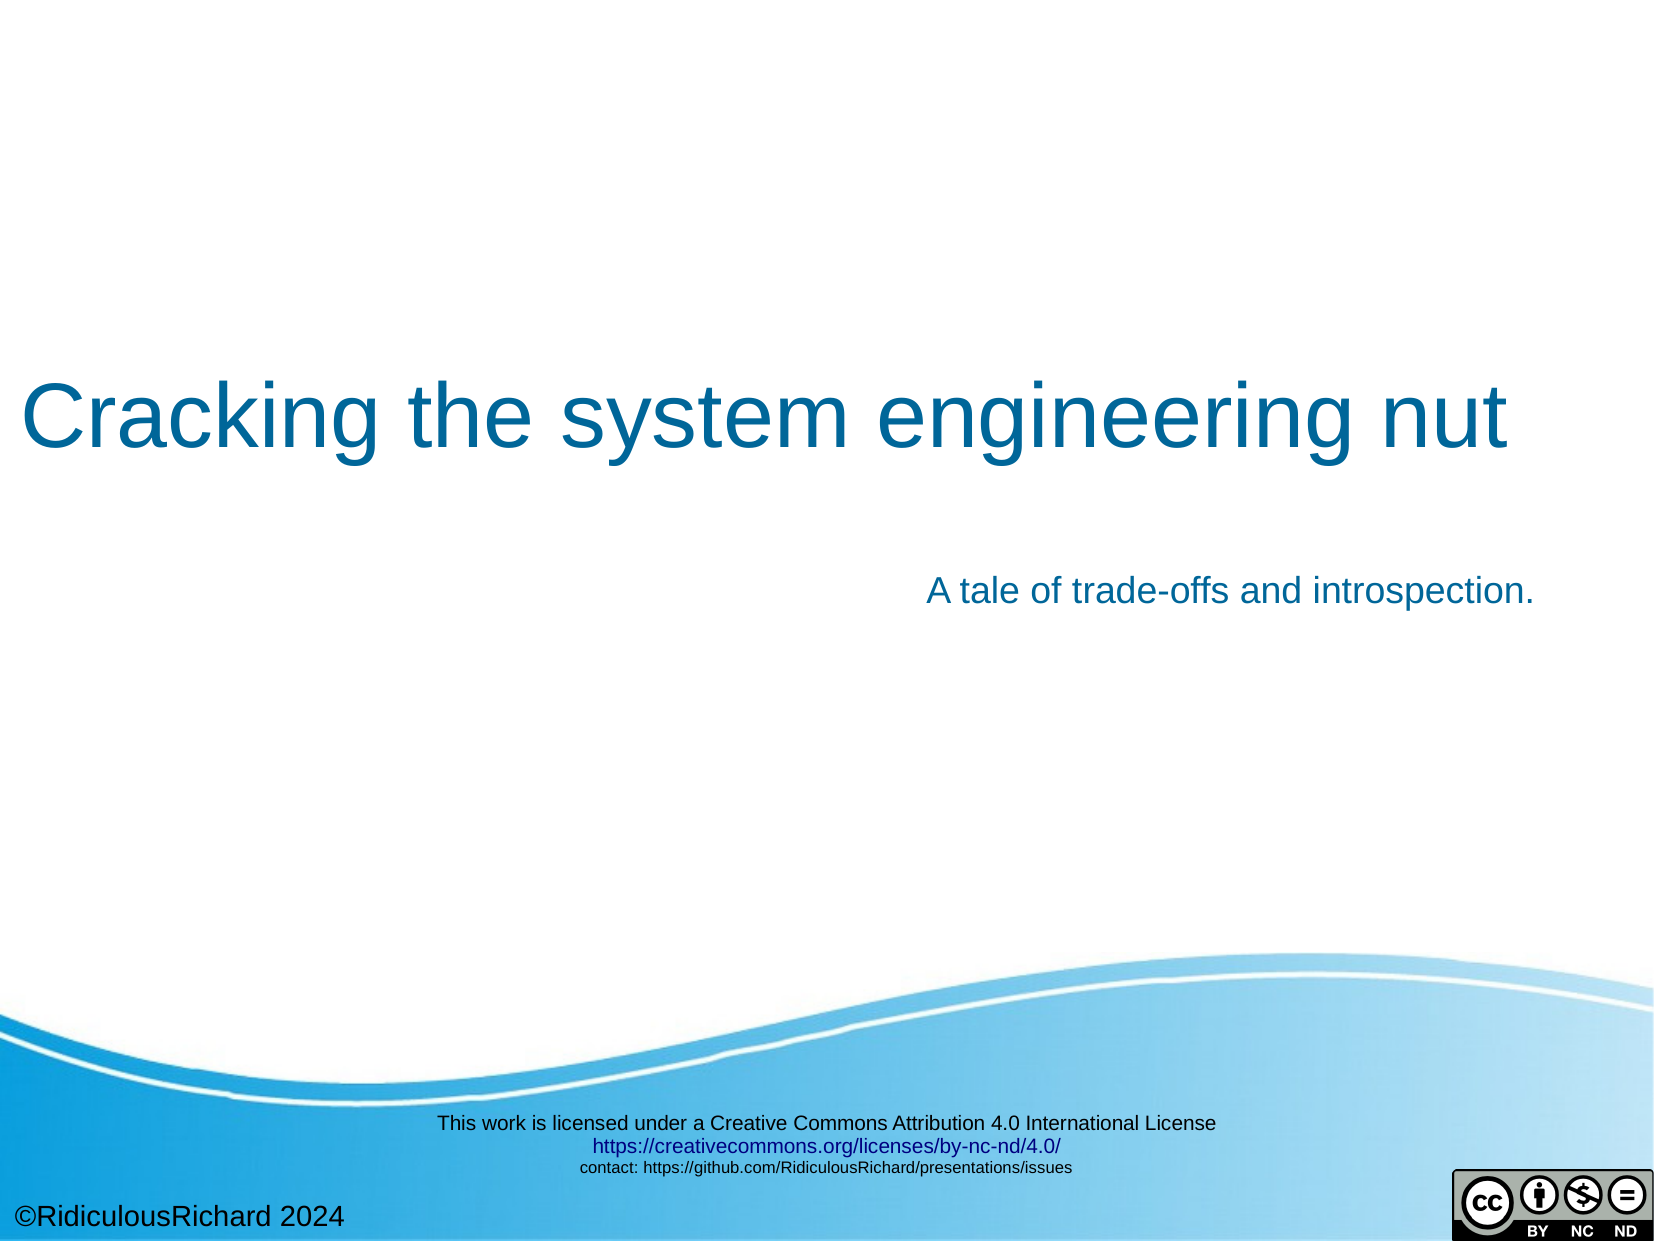

# Cracking the system engineering nut A tale of trade-offs and introspection.